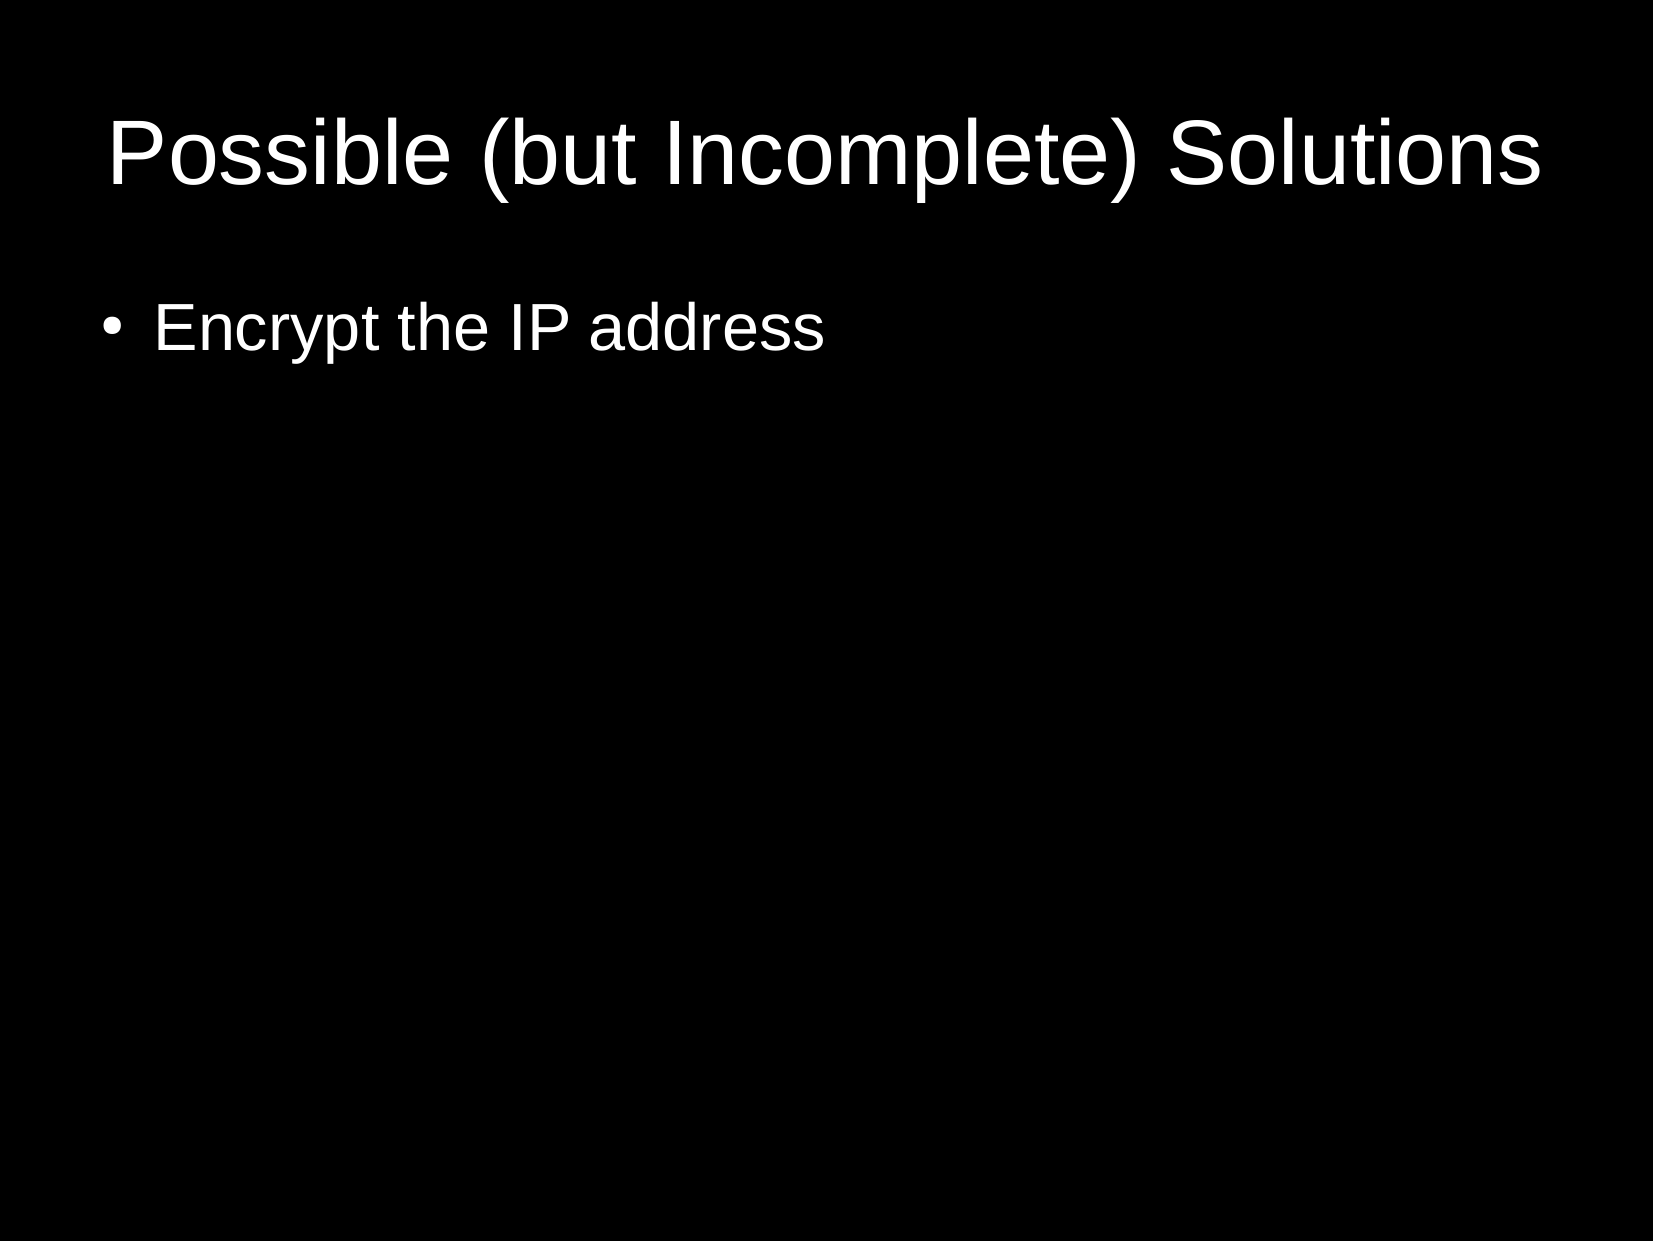

# Possible (but Incomplete) Solutions
Encrypt the IP address